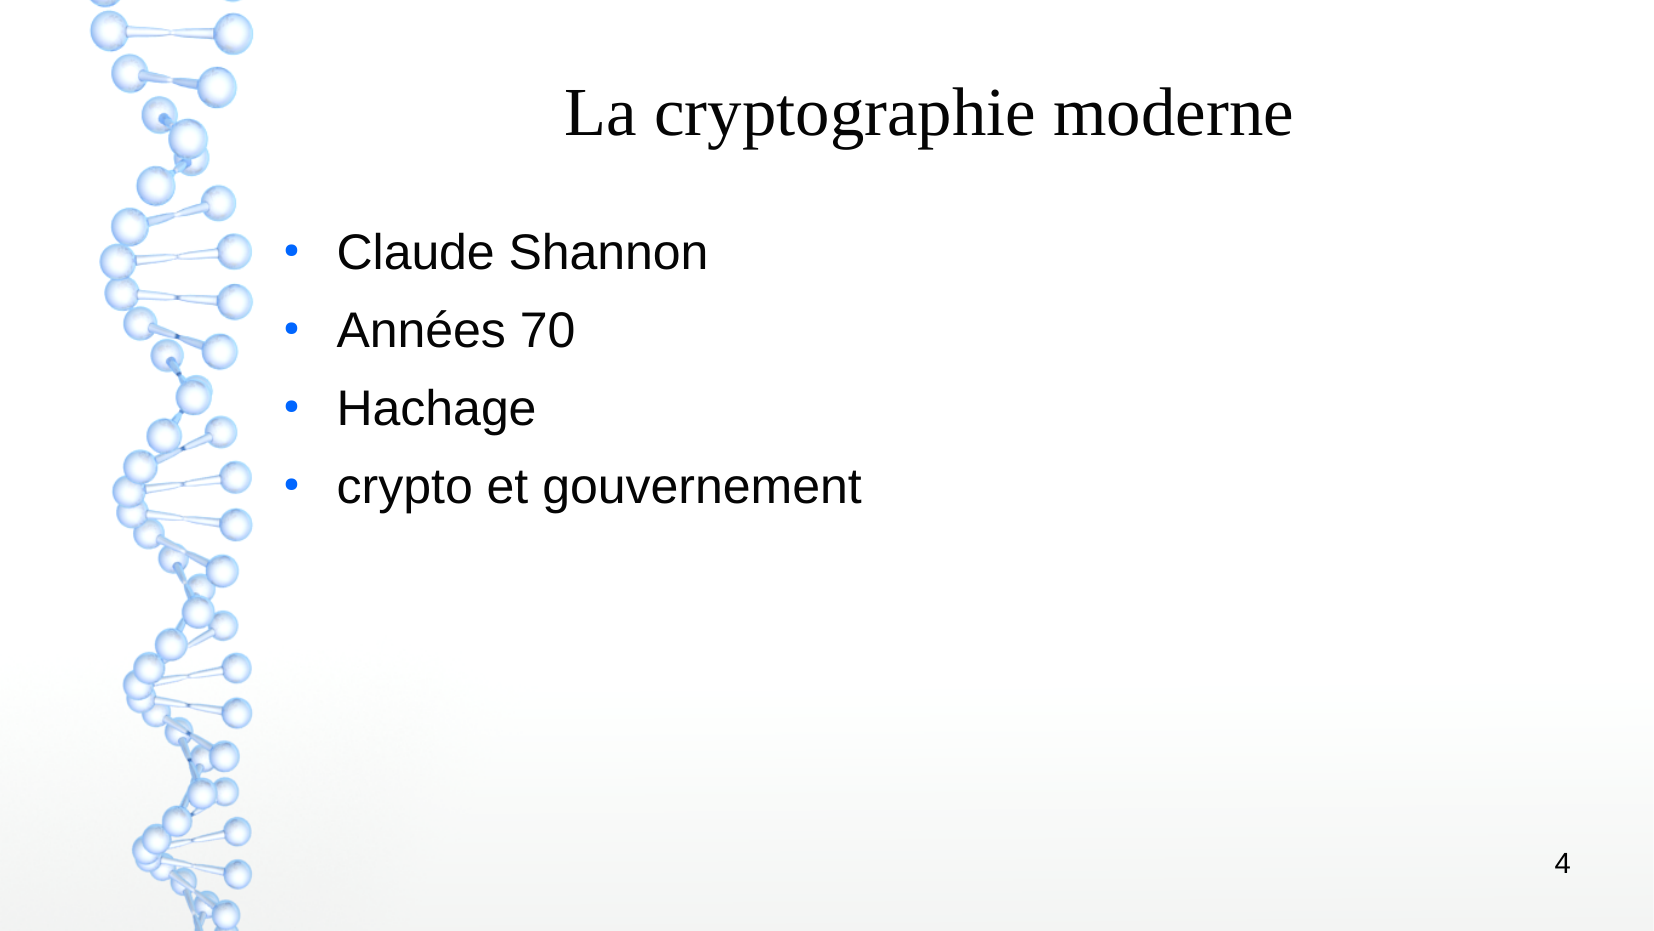

# La cryptographie moderne
Claude Shannon
Années 70
Hachage
crypto et gouvernement
4